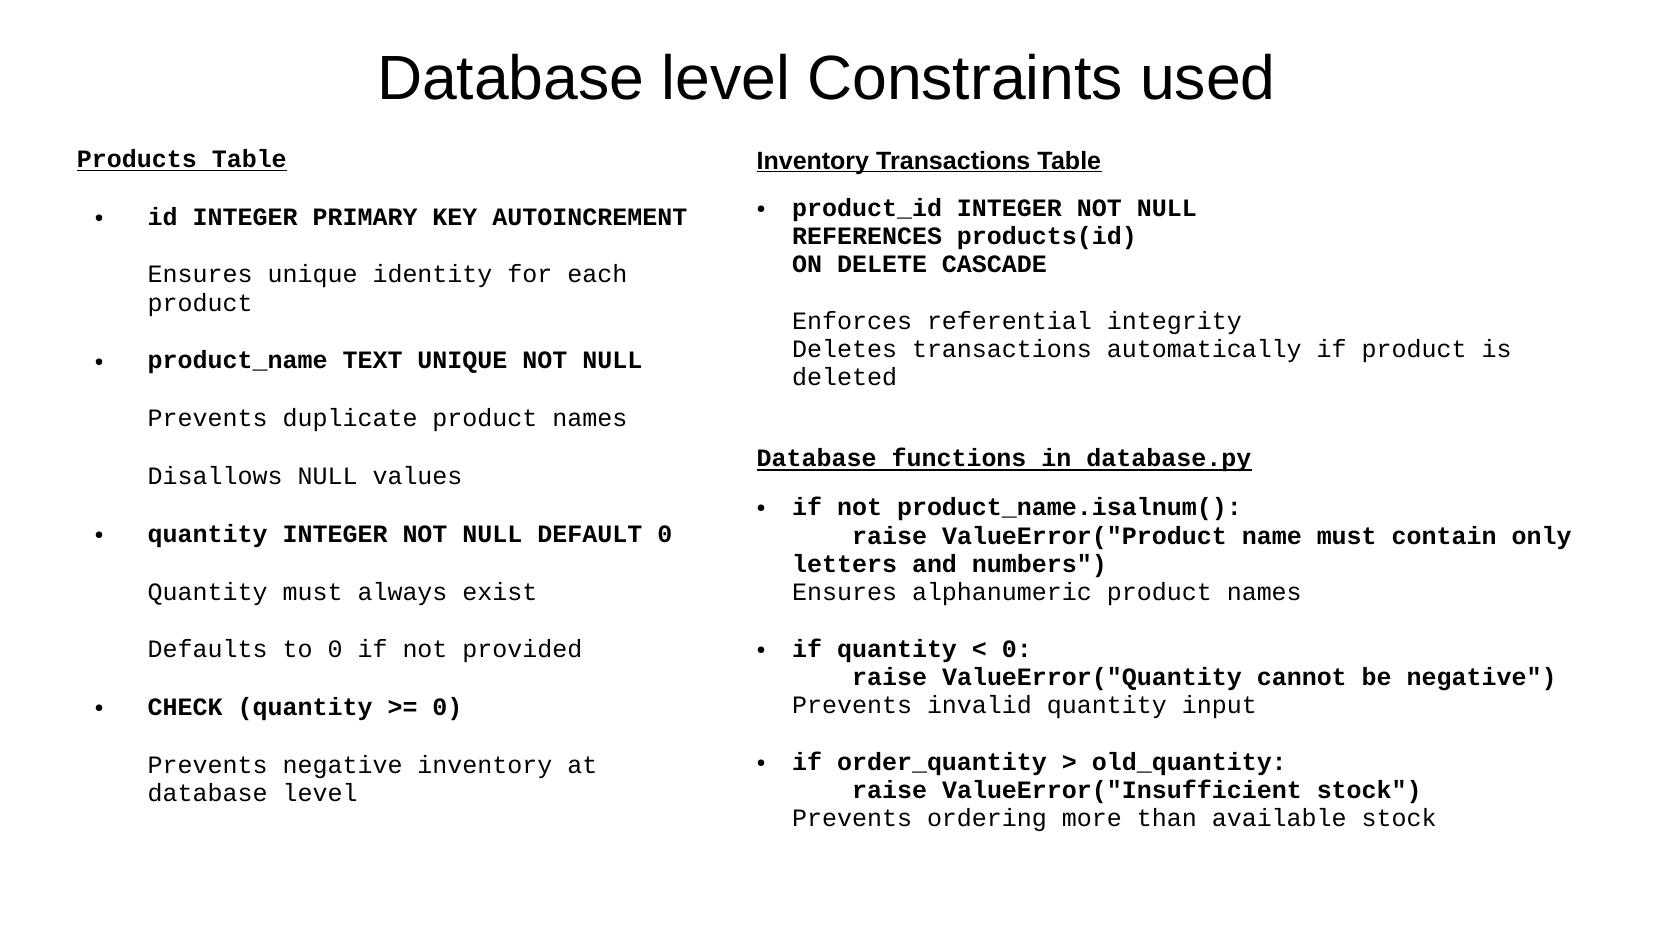

# Database level Constraints used
Inventory Transactions Table
product_id INTEGER NOT NULL
REFERENCES products(id)
ON DELETE CASCADE
Enforces referential integrity
Deletes transactions automatically if product is deleted
Database functions in database.py
if not product_name.isalnum():
 raise ValueError("Product name must contain only letters and numbers")
Ensures alphanumeric product names
if quantity < 0:
 raise ValueError("Quantity cannot be negative")
Prevents invalid quantity input
if order_quantity > old_quantity:
 raise ValueError("Insufficient stock")
Prevents ordering more than available stock
Products Table
id INTEGER PRIMARY KEY AUTOINCREMENT
Ensures unique identity for each product
product_name TEXT UNIQUE NOT NULL
Prevents duplicate product names
Disallows NULL values
quantity INTEGER NOT NULL DEFAULT 0
Quantity must always exist
Defaults to 0 if not provided
CHECK (quantity >= 0)
Prevents negative inventory at database level